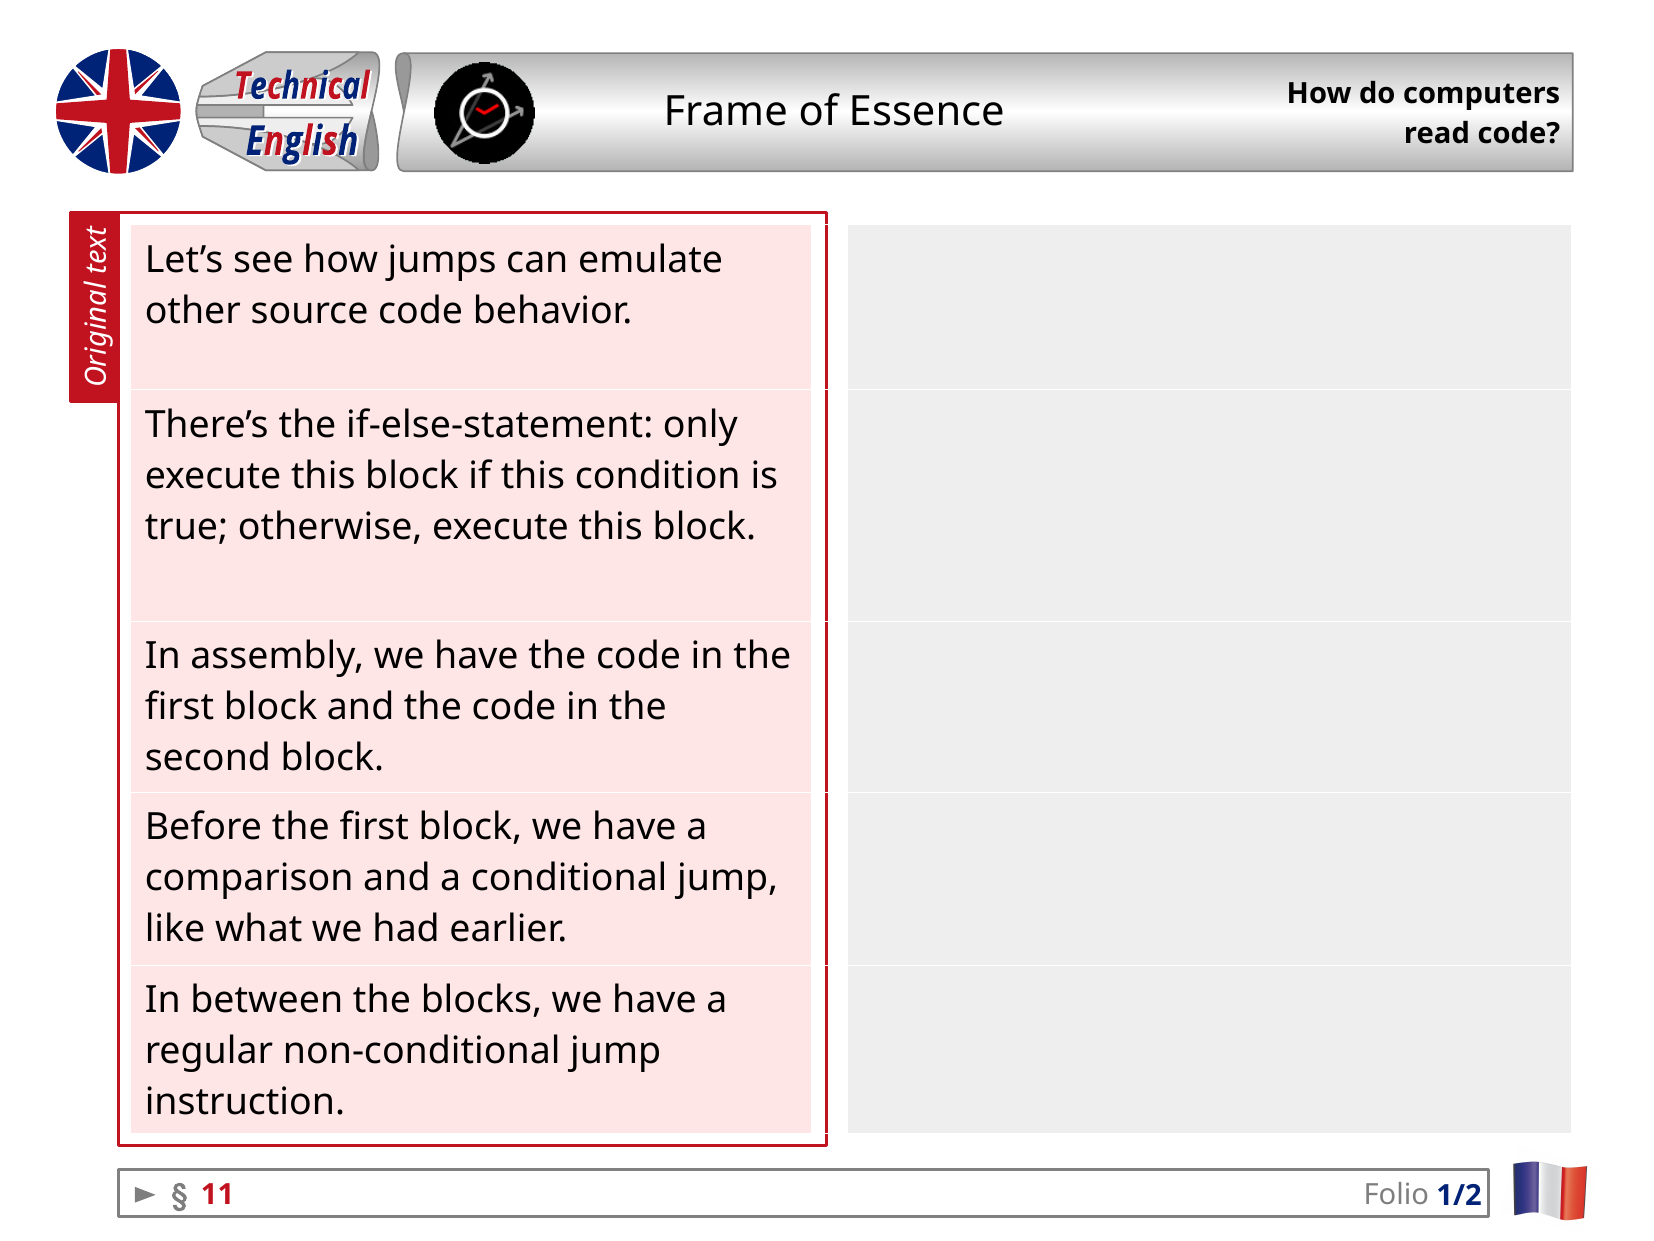

#
| Let’s see how jumps can emulate other source code behavior. | | |
| --- | --- | --- |
| There’s the if‑else‑statement: only execute this block if this condition is true; otherwise, execute this block. | | |
| In assembly, we have the code in the first block and the code in the second block. | | |
| Before the first block, we have a comparison and a conditional jump, like what we had earlier. | | |
| In between the blocks, we have a regular non-conditional jump instruction. | | |
11
1/2